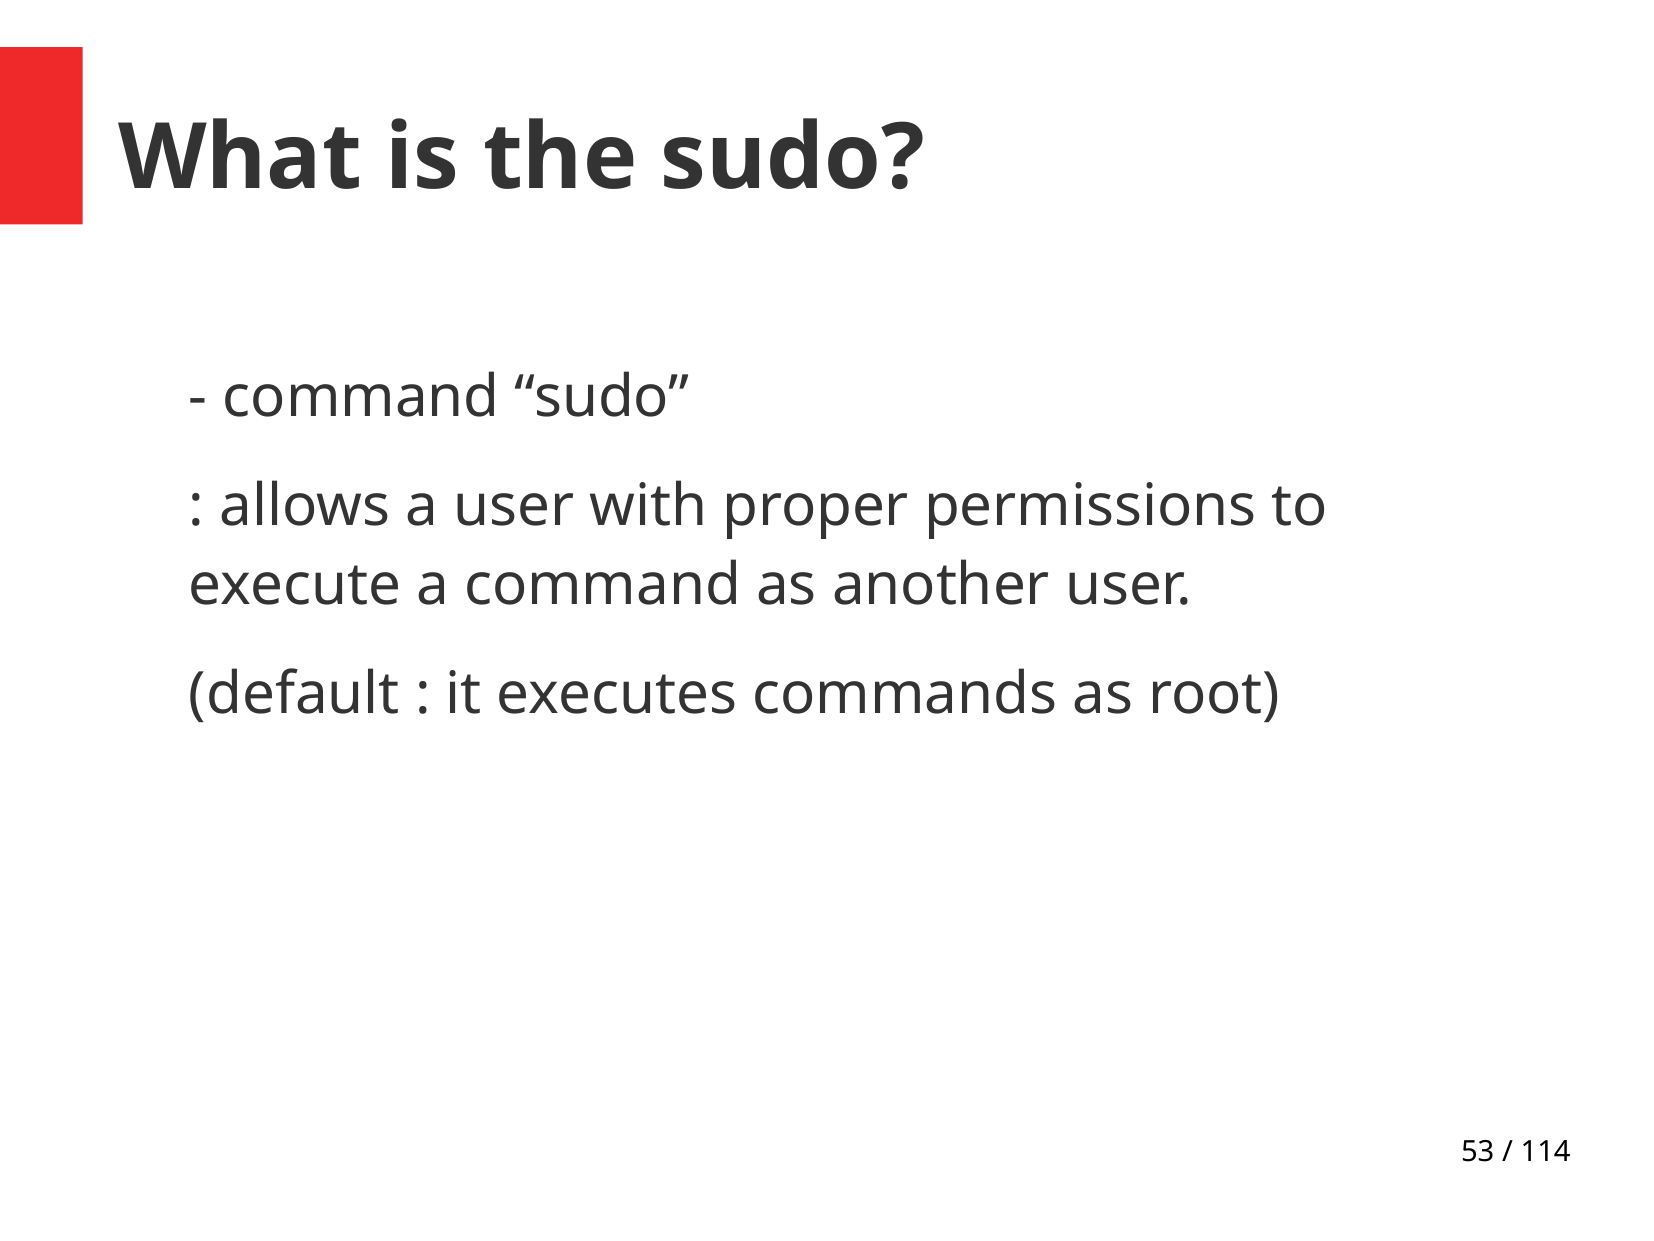

# What is the sudo?
- command “sudo”
: allows a user with proper permissions to execute a command as another user.
(default : it executes commands as root)
53